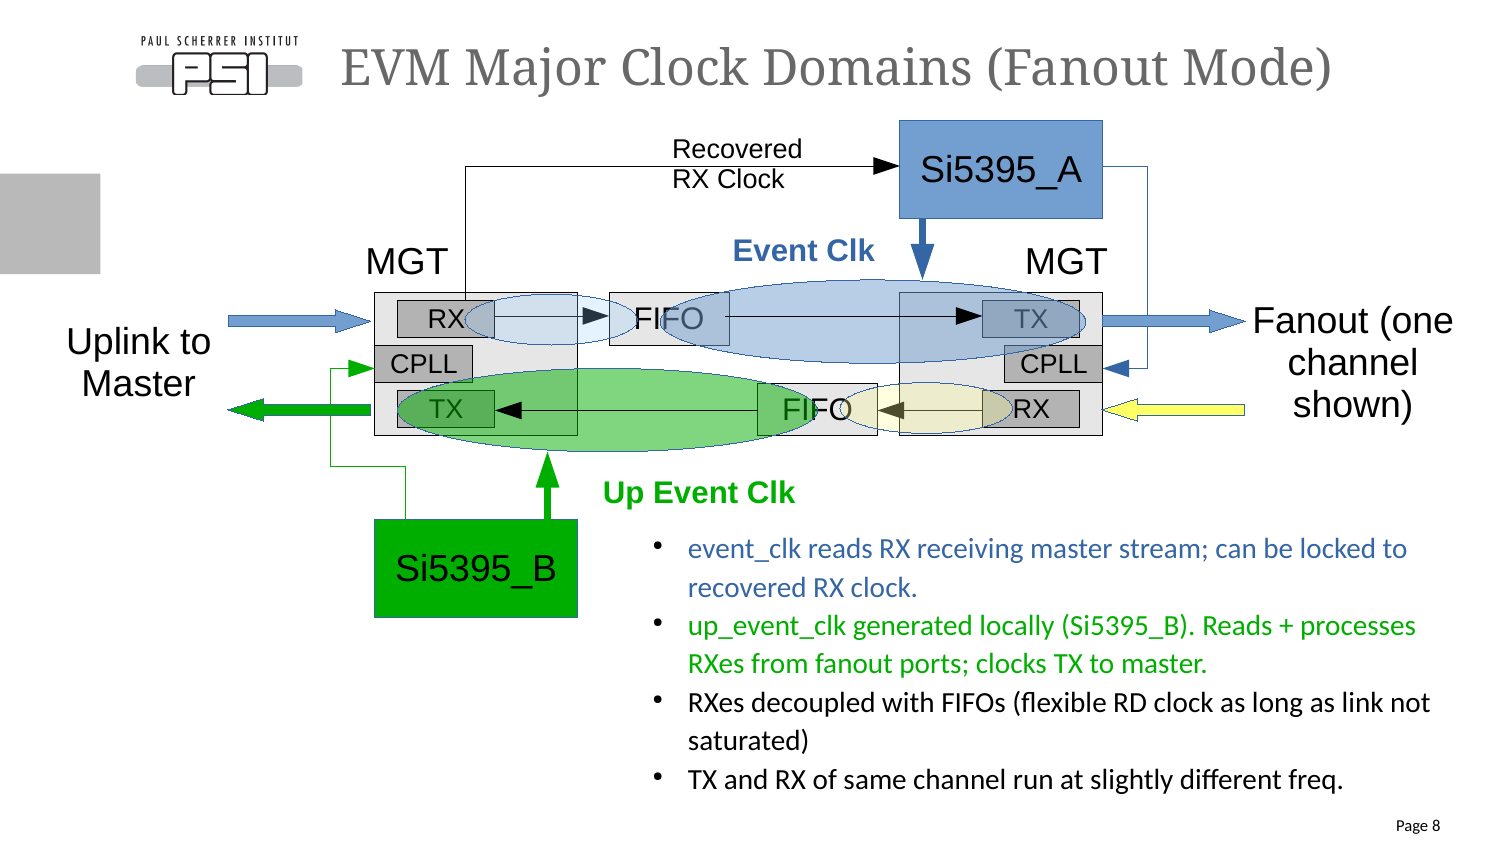

# EVM Major Clock Domains (Fanout Mode)
Si5395_A
Recovered RX Clock
Event Clk
MGT
MGT
Fanout (one channel shown)
FIFO
RX
TX
Uplink to Master
CPLL
CPLL
FIFO
TX
RX
Up Event Clk
Si5395_B
event_clk reads RX receiving master stream; can be locked to recovered RX clock.
up_event_clk generated locally (Si5395_B). Reads + processes RXes from fanout ports; clocks TX to master.
RXes decoupled with FIFOs (flexible RD clock as long as link not saturated)
TX and RX of same channel run at slightly different freq.
Page